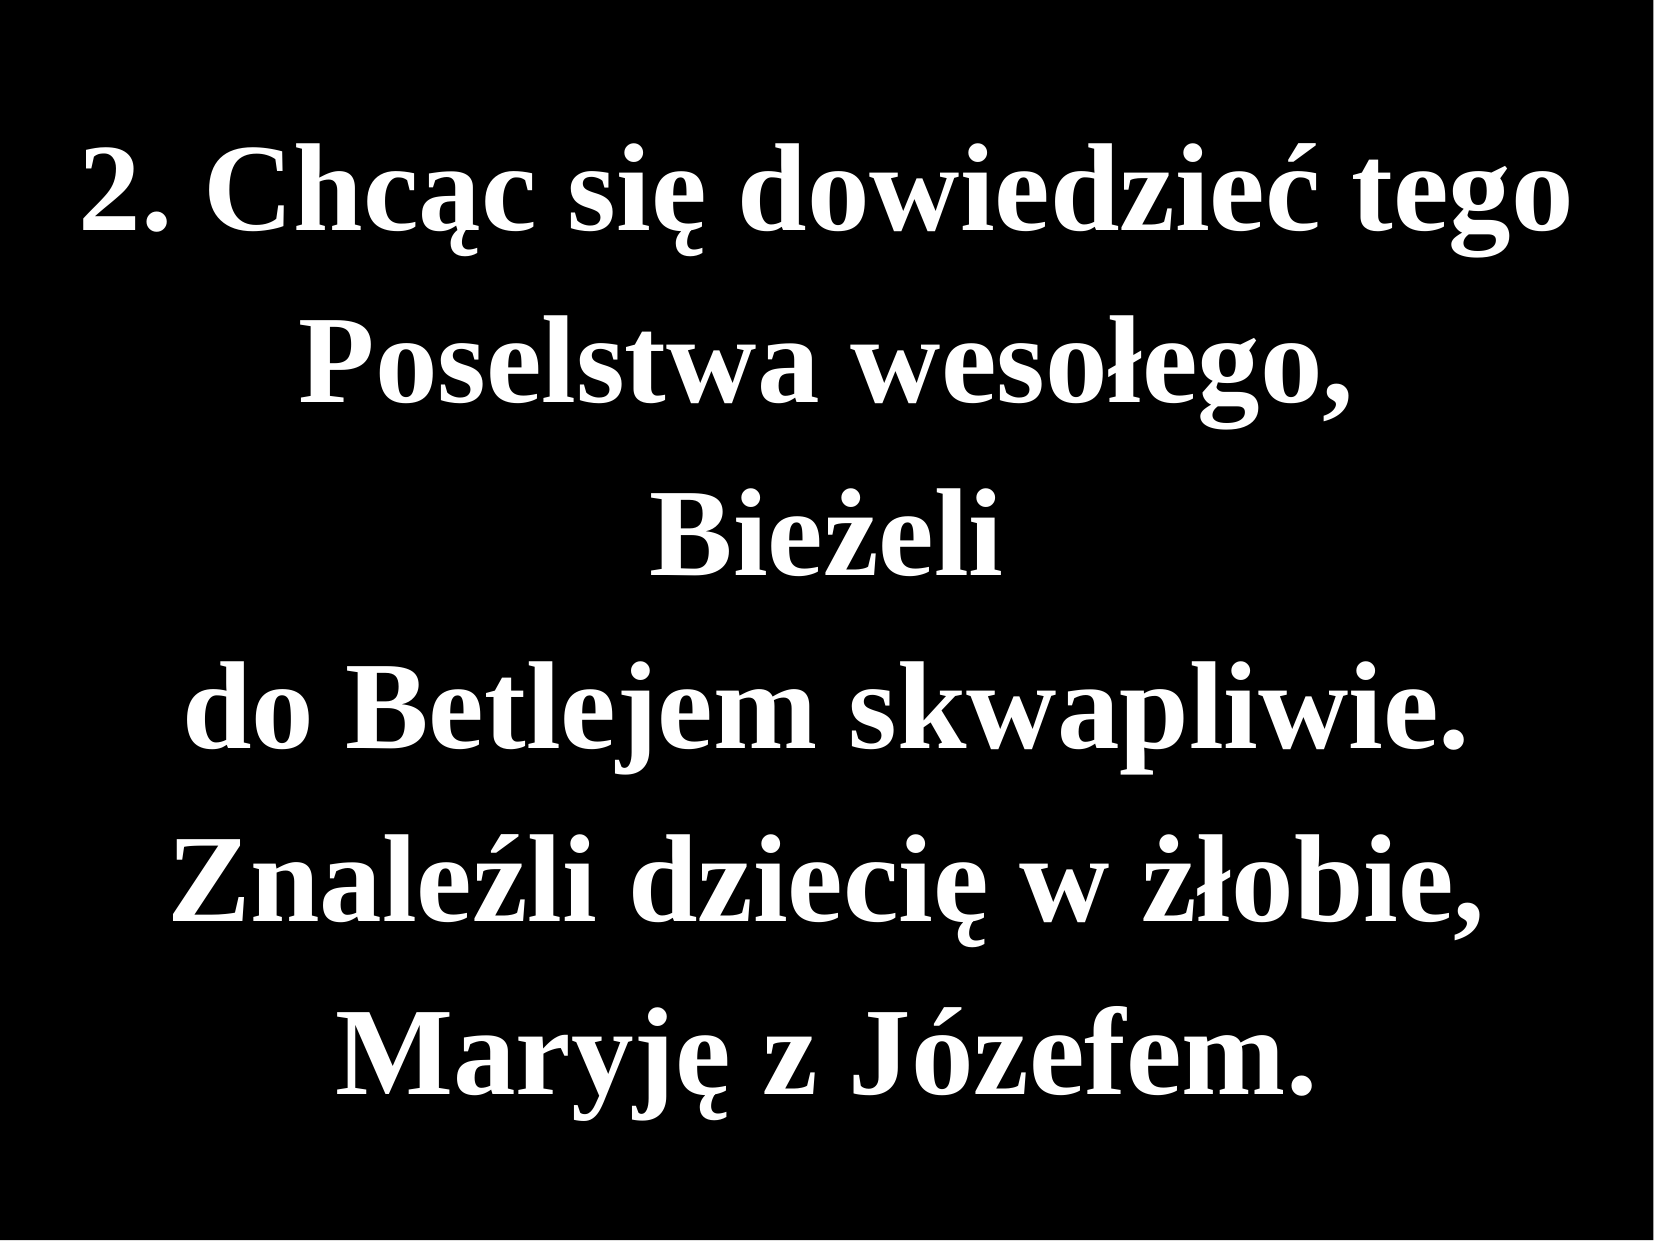

# 2. Chcąc się dowiedzieć tego ppp Poselstwa wesołego, ppp Bieżeli ppp do Betlejem skwapliwie. ppp Znaleźli dziecię w żłobie, ppp Maryję z Józefem.